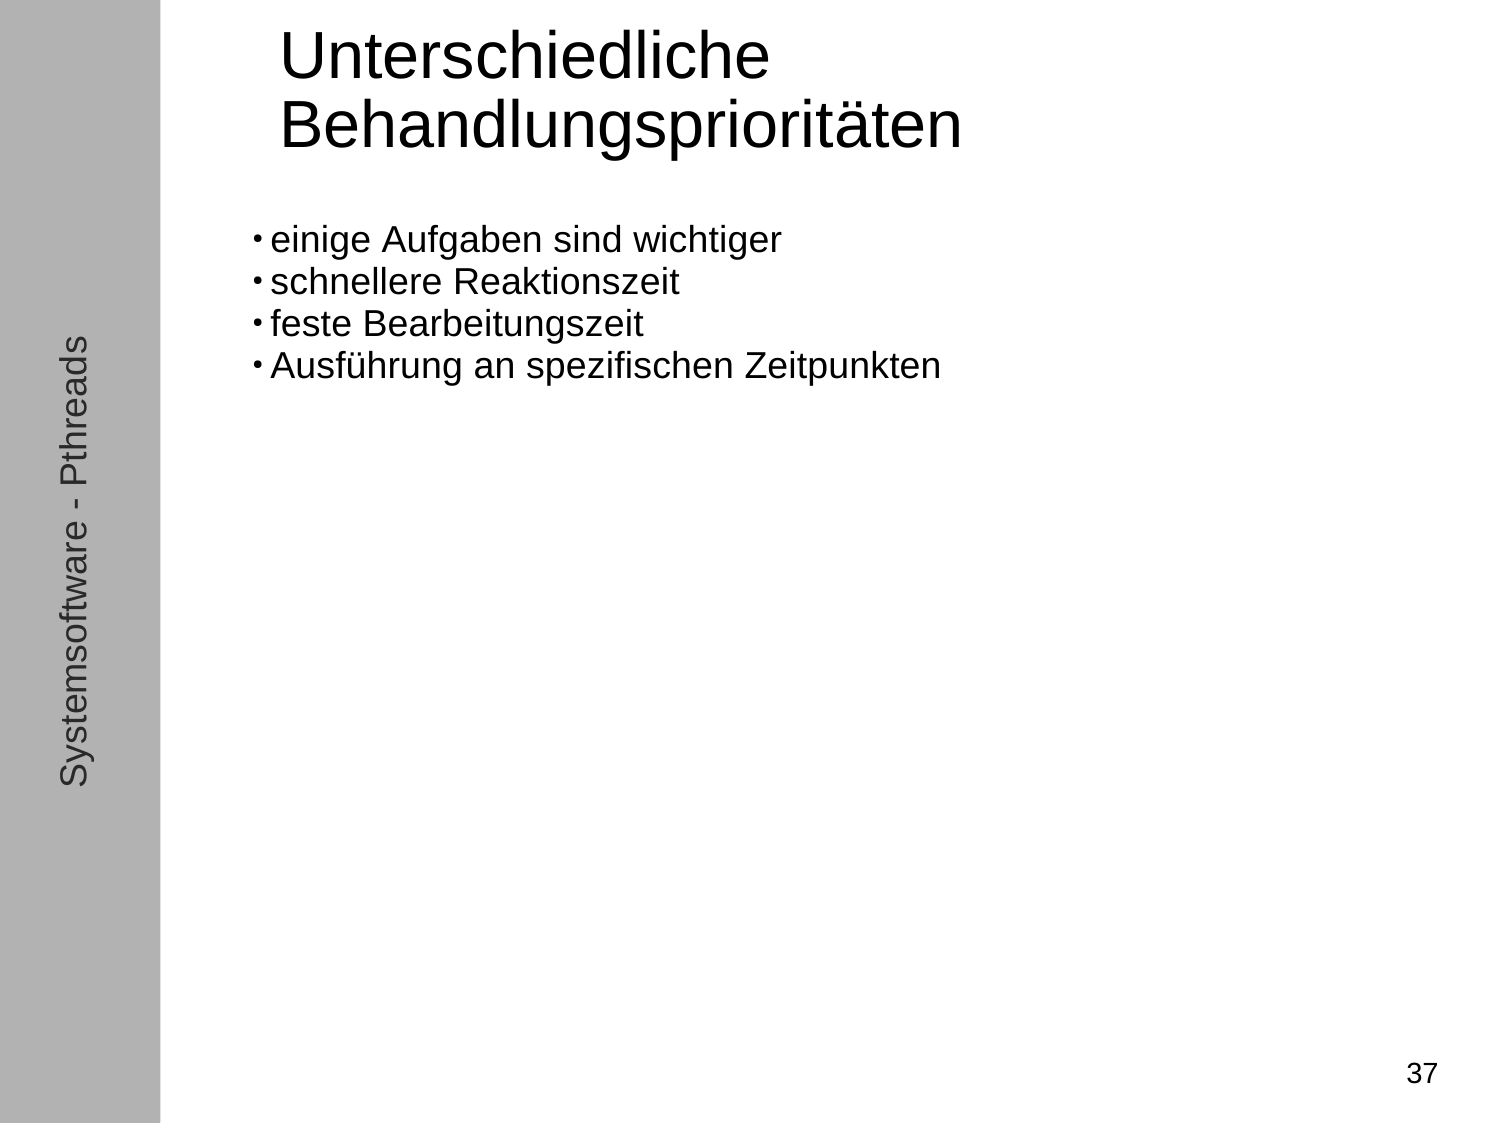

Unterschiedliche
Behandlungsprioritäten
einige Aufgaben sind wichtiger
schnellere Reaktionszeit
feste Bearbeitungszeit
Ausführung an spezifischen Zeitpunkten
Systemsoftware - Pthreads